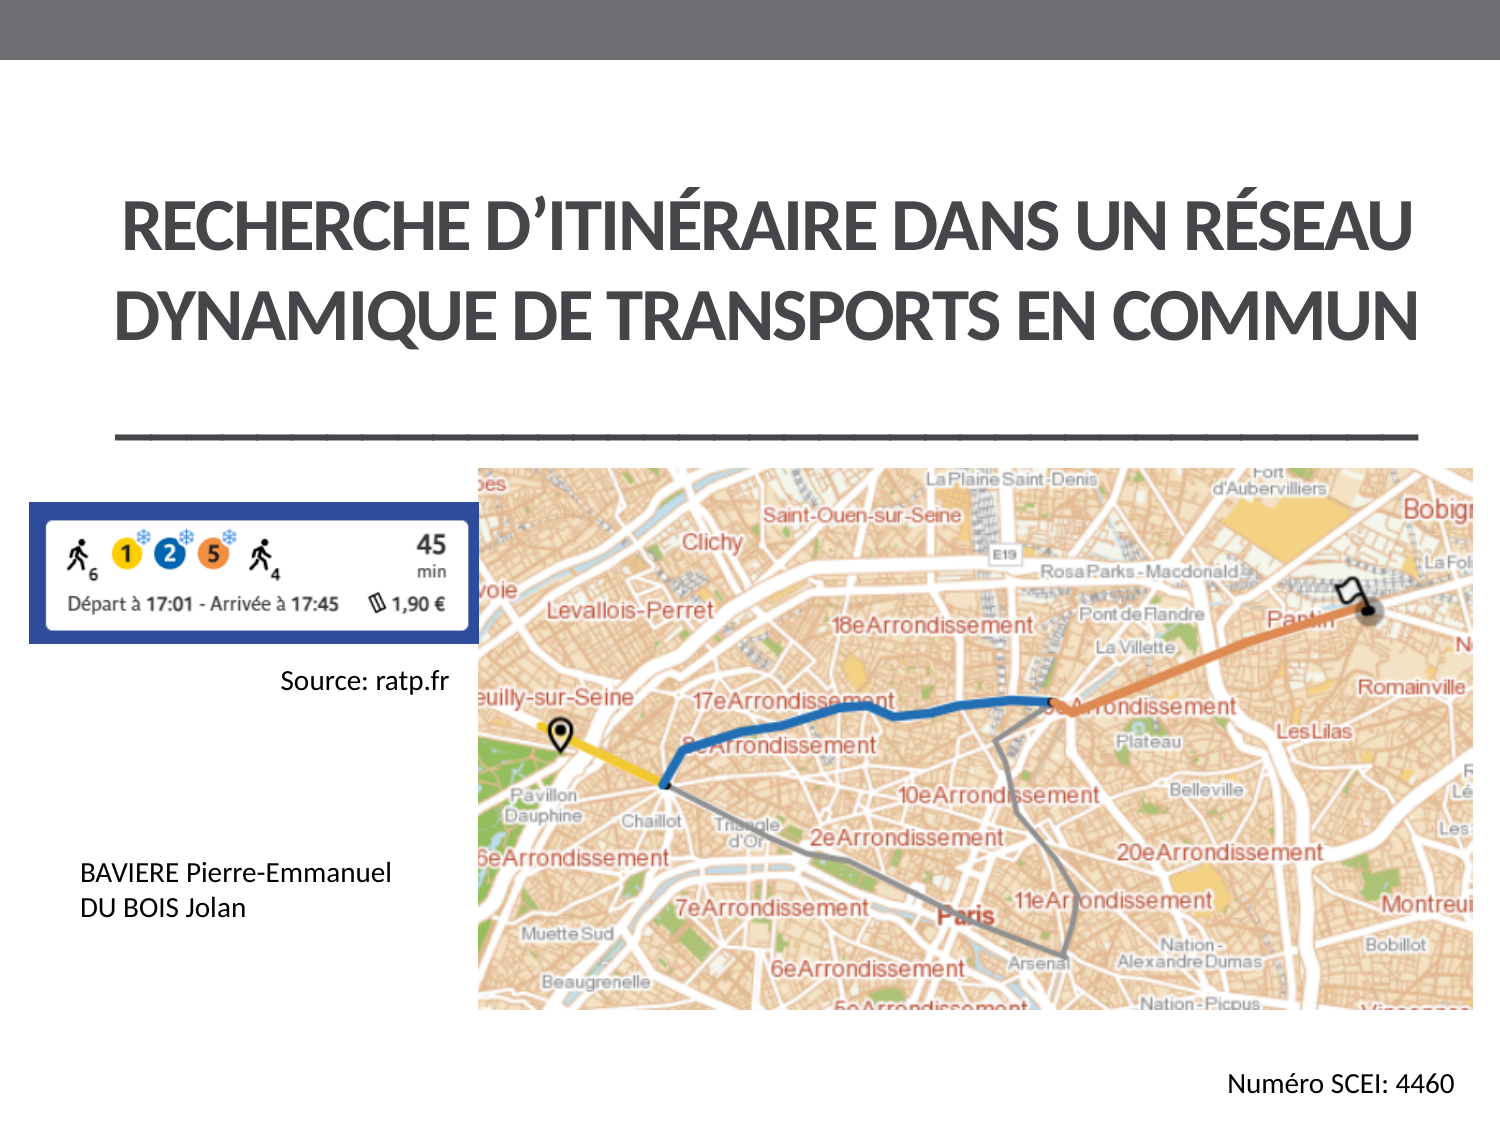

# Recherche d’itinéraire dans un réseau dynamique de transports en commun _____________________________________
Source: ratp.fr
BAVIERE Pierre-Emmanuel
DU BOIS Jolan
Numéro SCEI: 4460